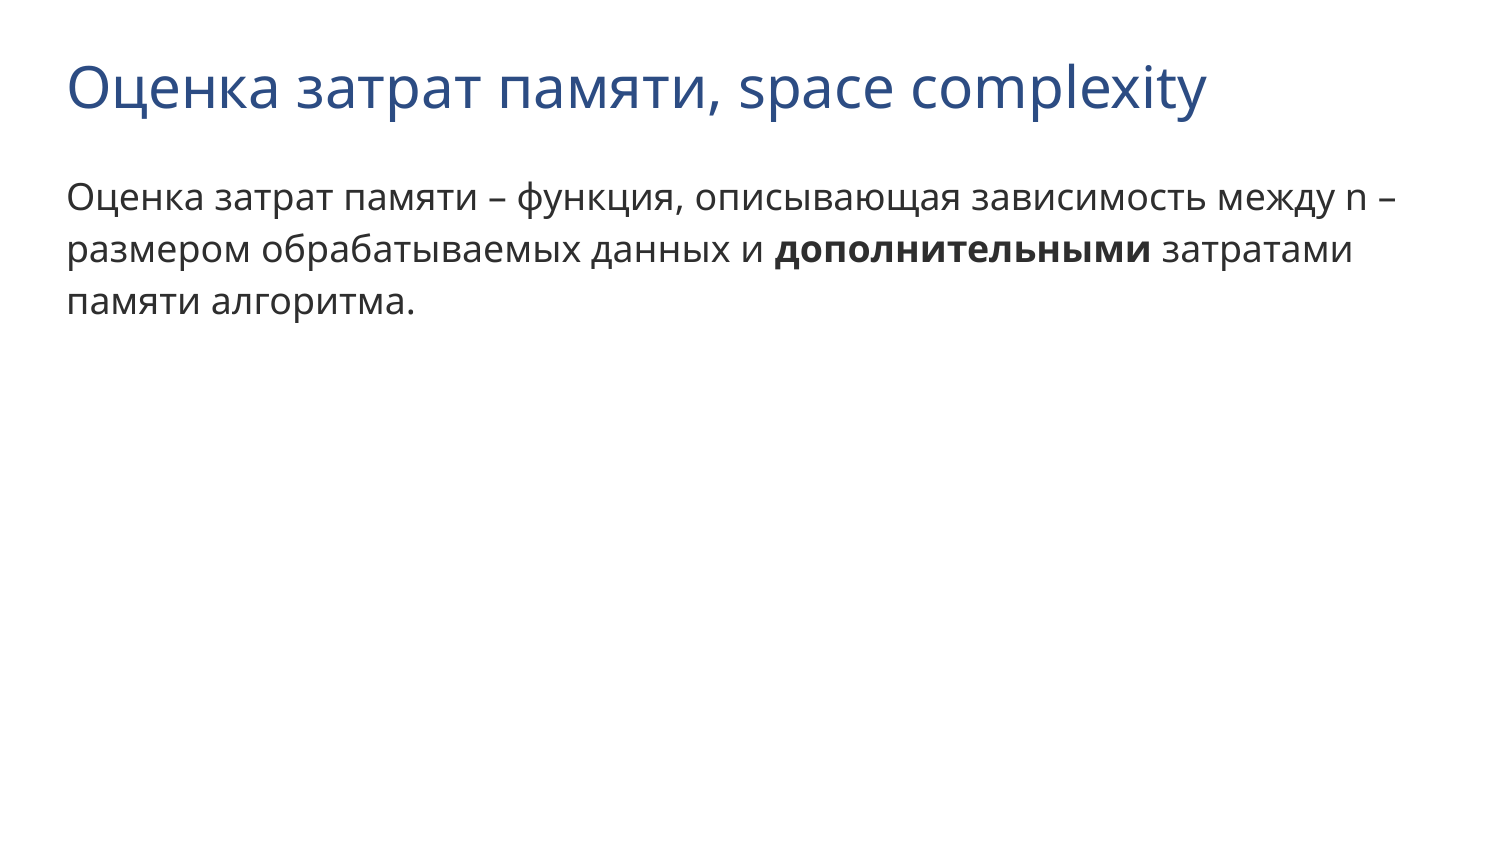

# Оценка затрат памяти, space complexity
Оценка затрат памяти – функция, описывающая зависимость между n – размером обрабатываемых данных и дополнительными затратами памяти алгоритма.